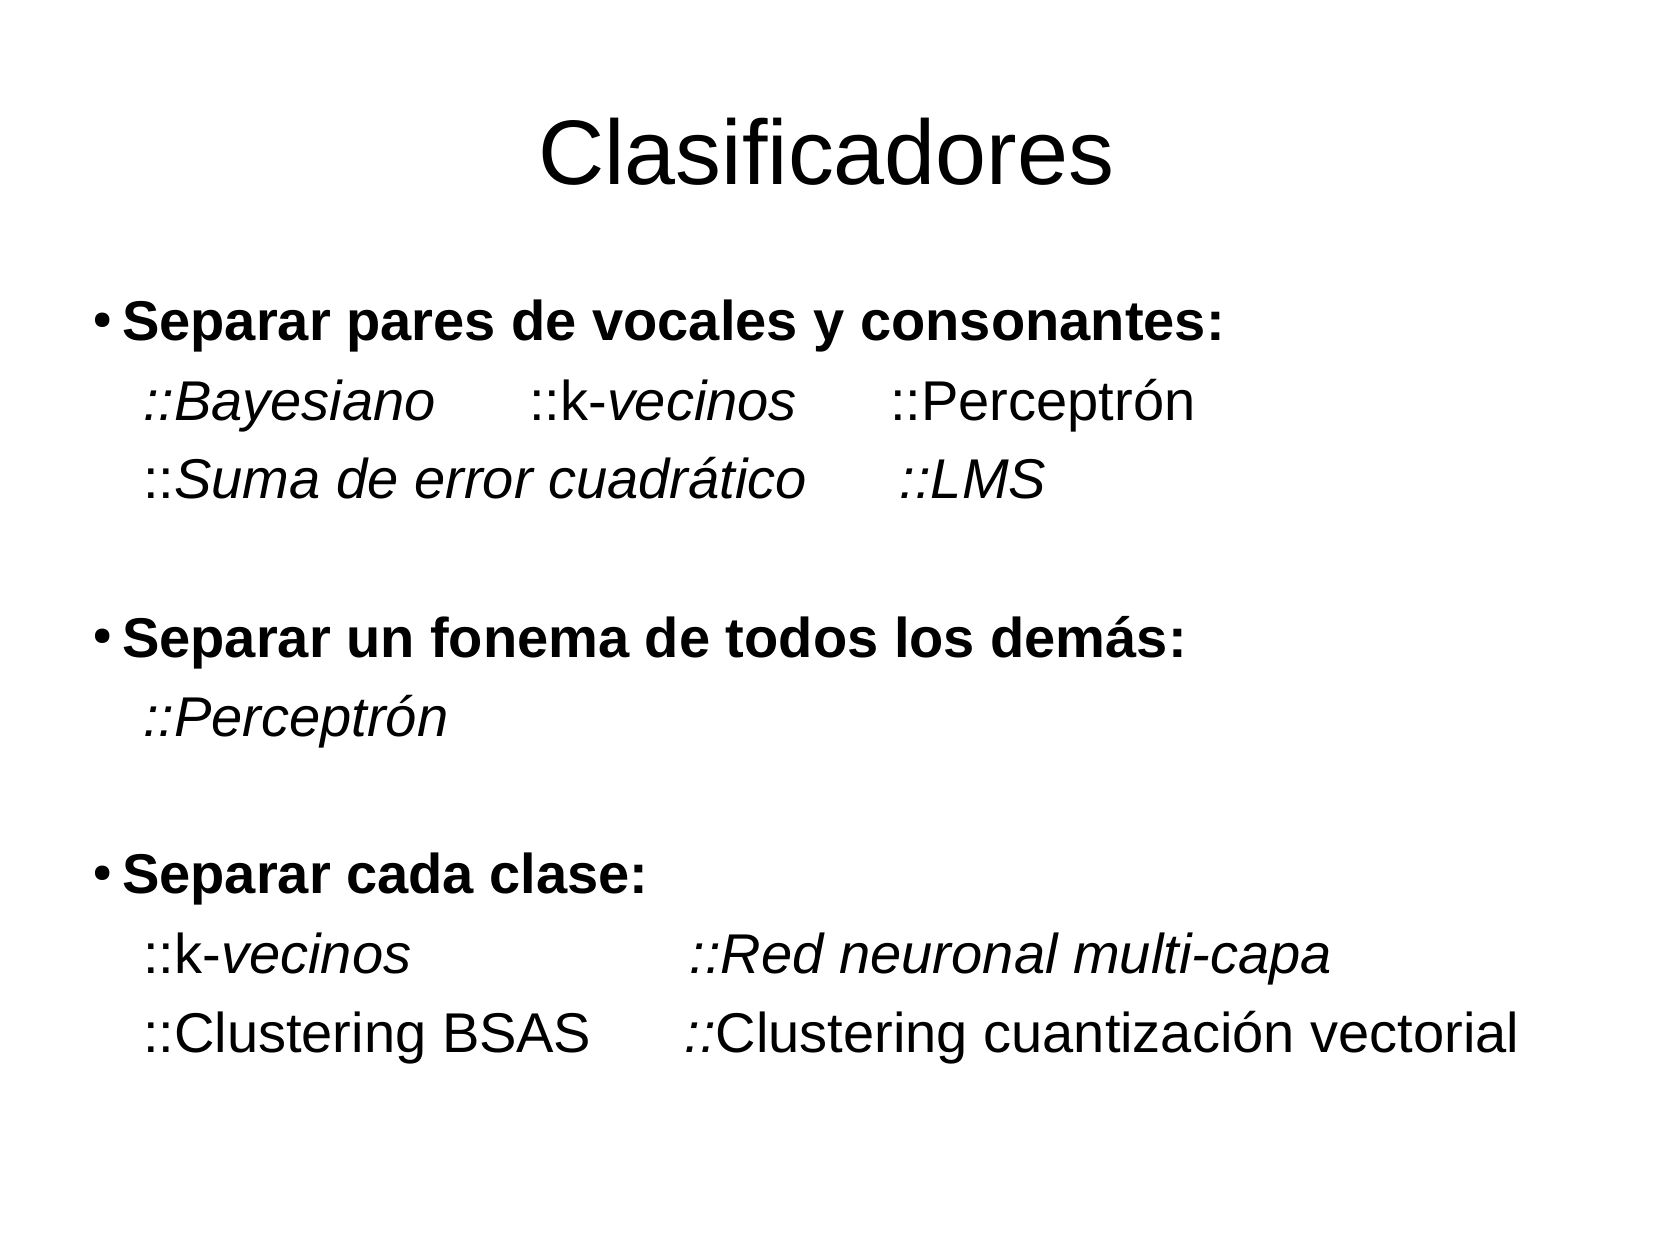

# Clasificadores
Separar pares de vocales y consonantes:
::Bayesiano ::k-vecinos ::Perceptrón
::Suma de error cuadrático ::LMS
Separar un fonema de todos los demás:
::Perceptrón
Separar cada clase:
::k-vecinos ::Red neuronal multi-capa
::Clustering BSAS ::Clustering cuantización vectorial